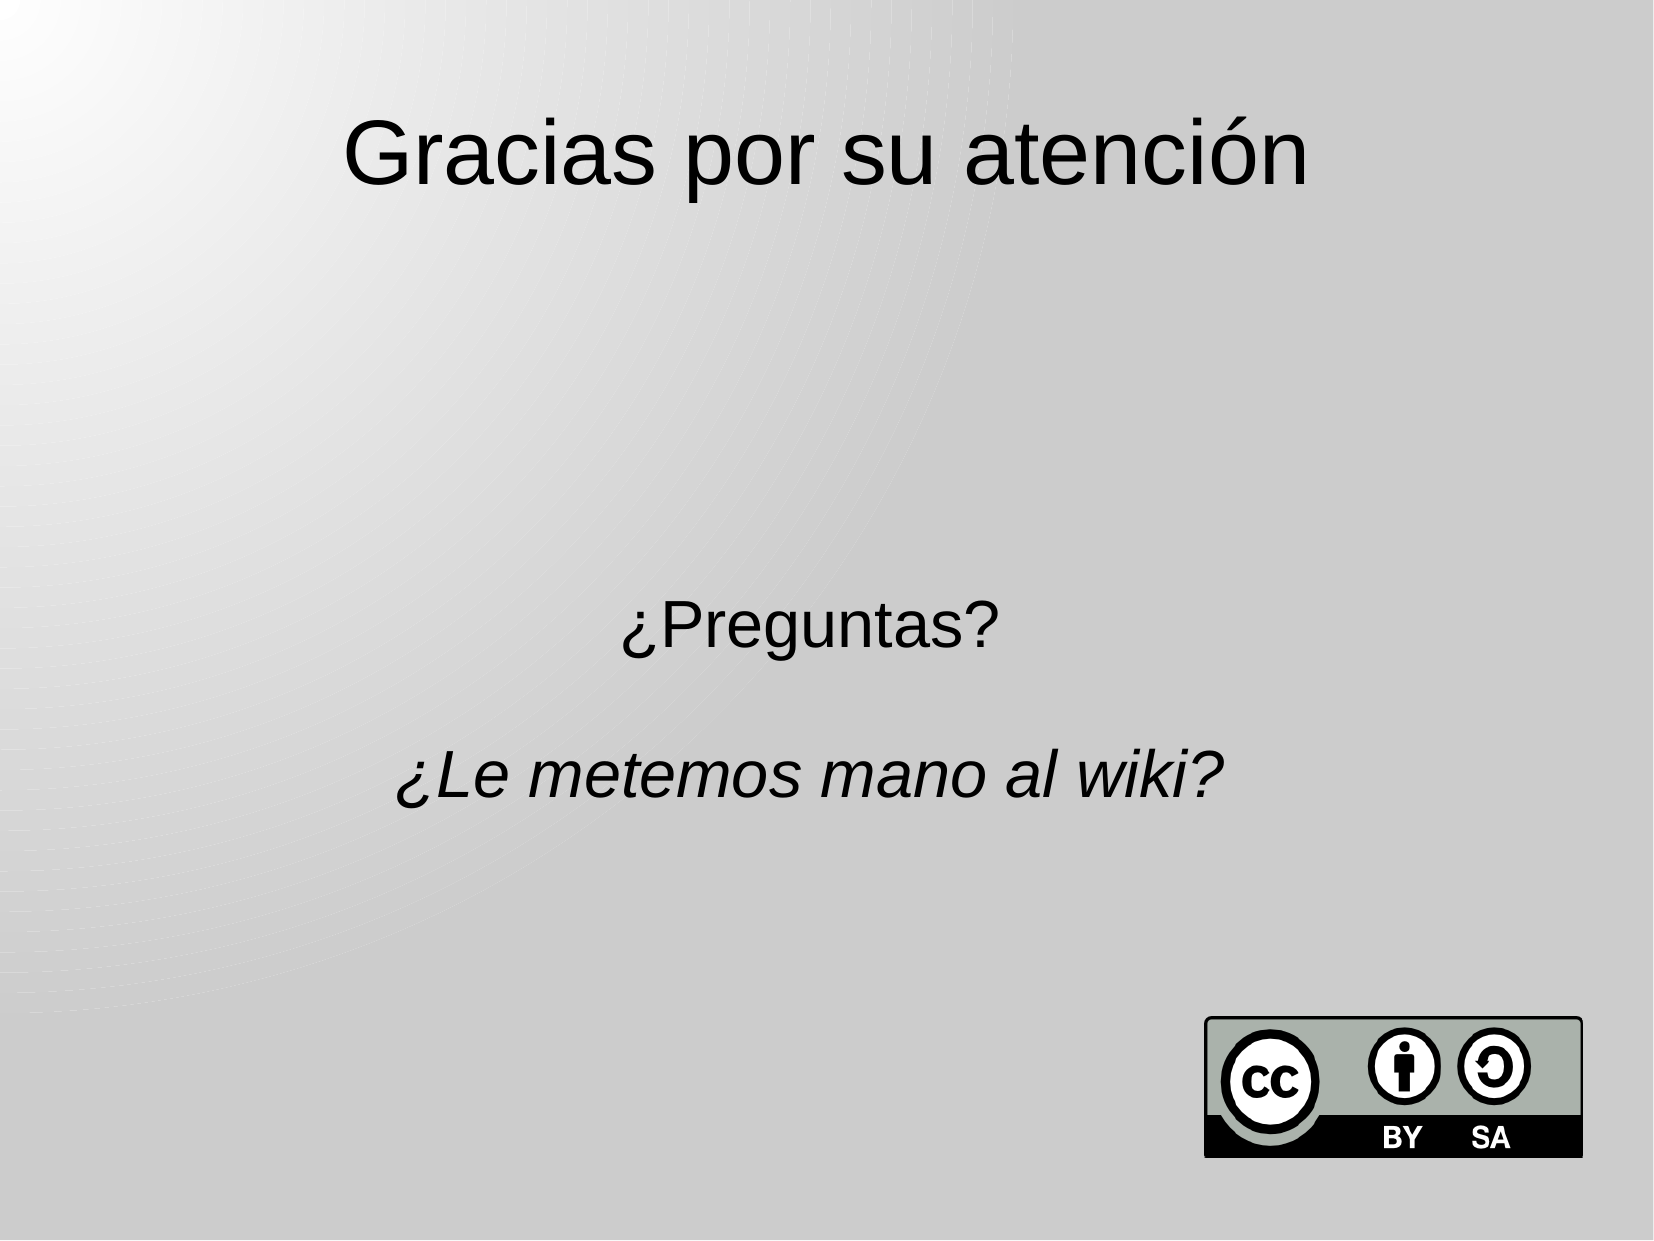

# Gracias por su atención
¿Preguntas?
¿Le metemos mano al wiki?